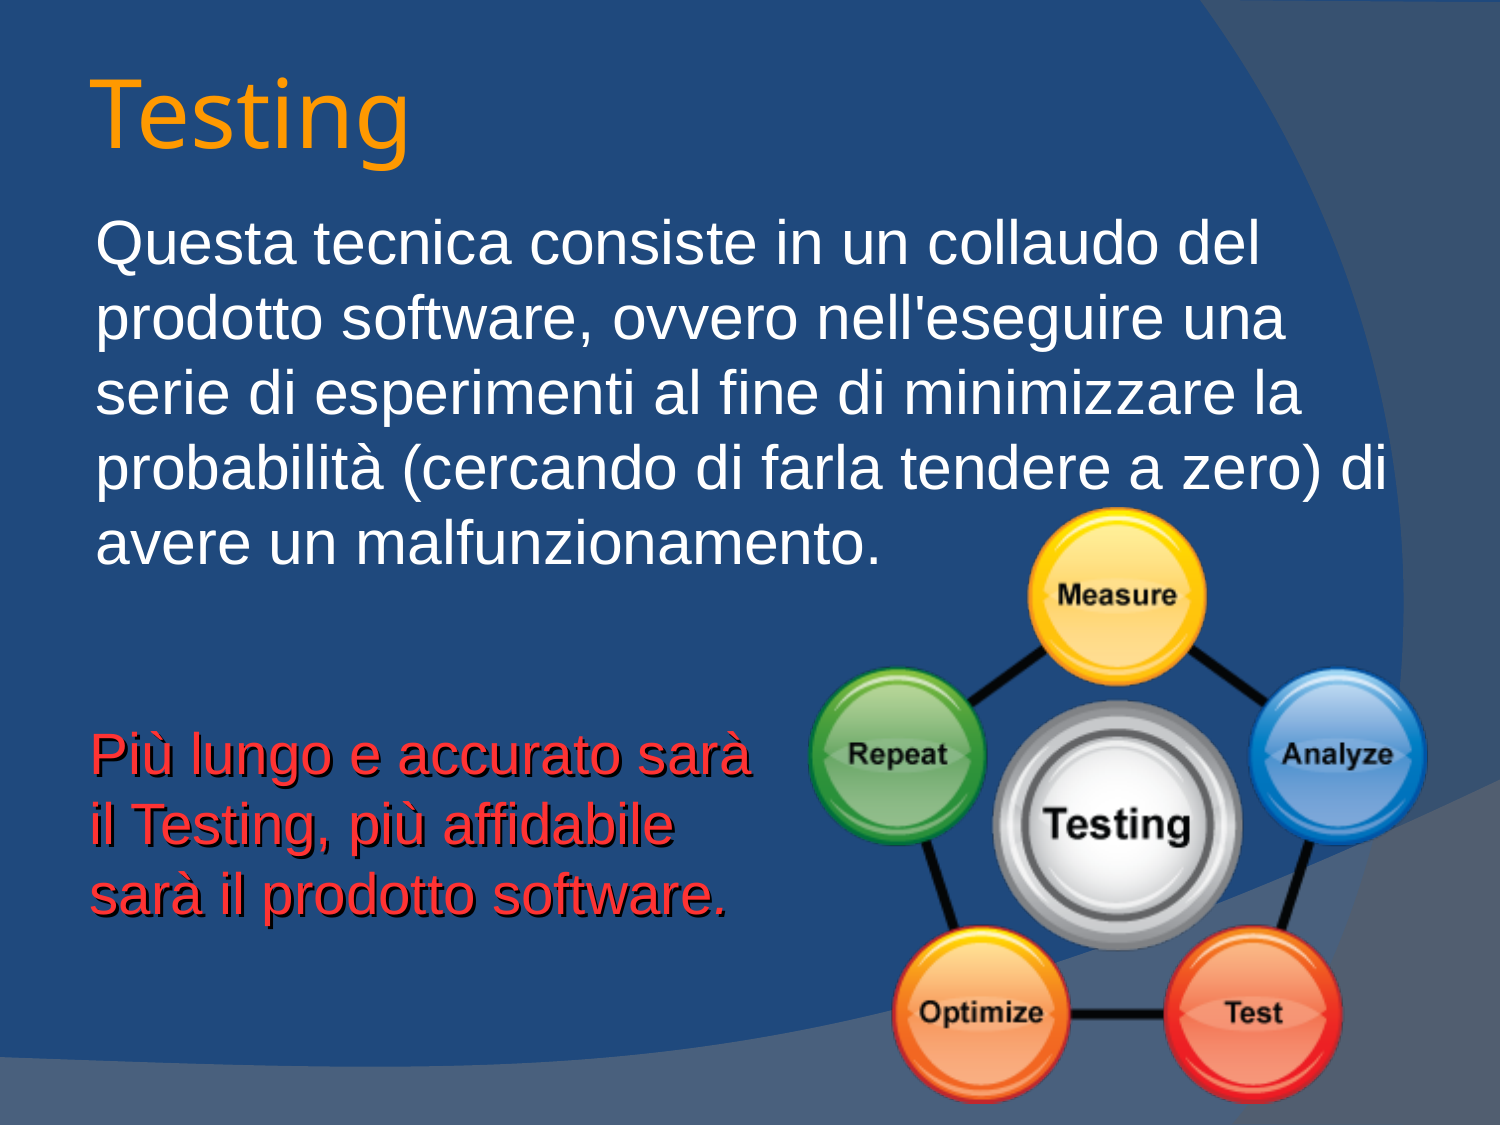

# Testing
Questa tecnica consiste in un collaudo del prodotto software, ovvero nell'eseguire una serie di esperimenti al fine di minimizzare la probabilità (cercando di farla tendere a zero) di avere un malfunzionamento.
Più lungo e accurato sarà il Testing, più affidabile sarà il prodotto software.